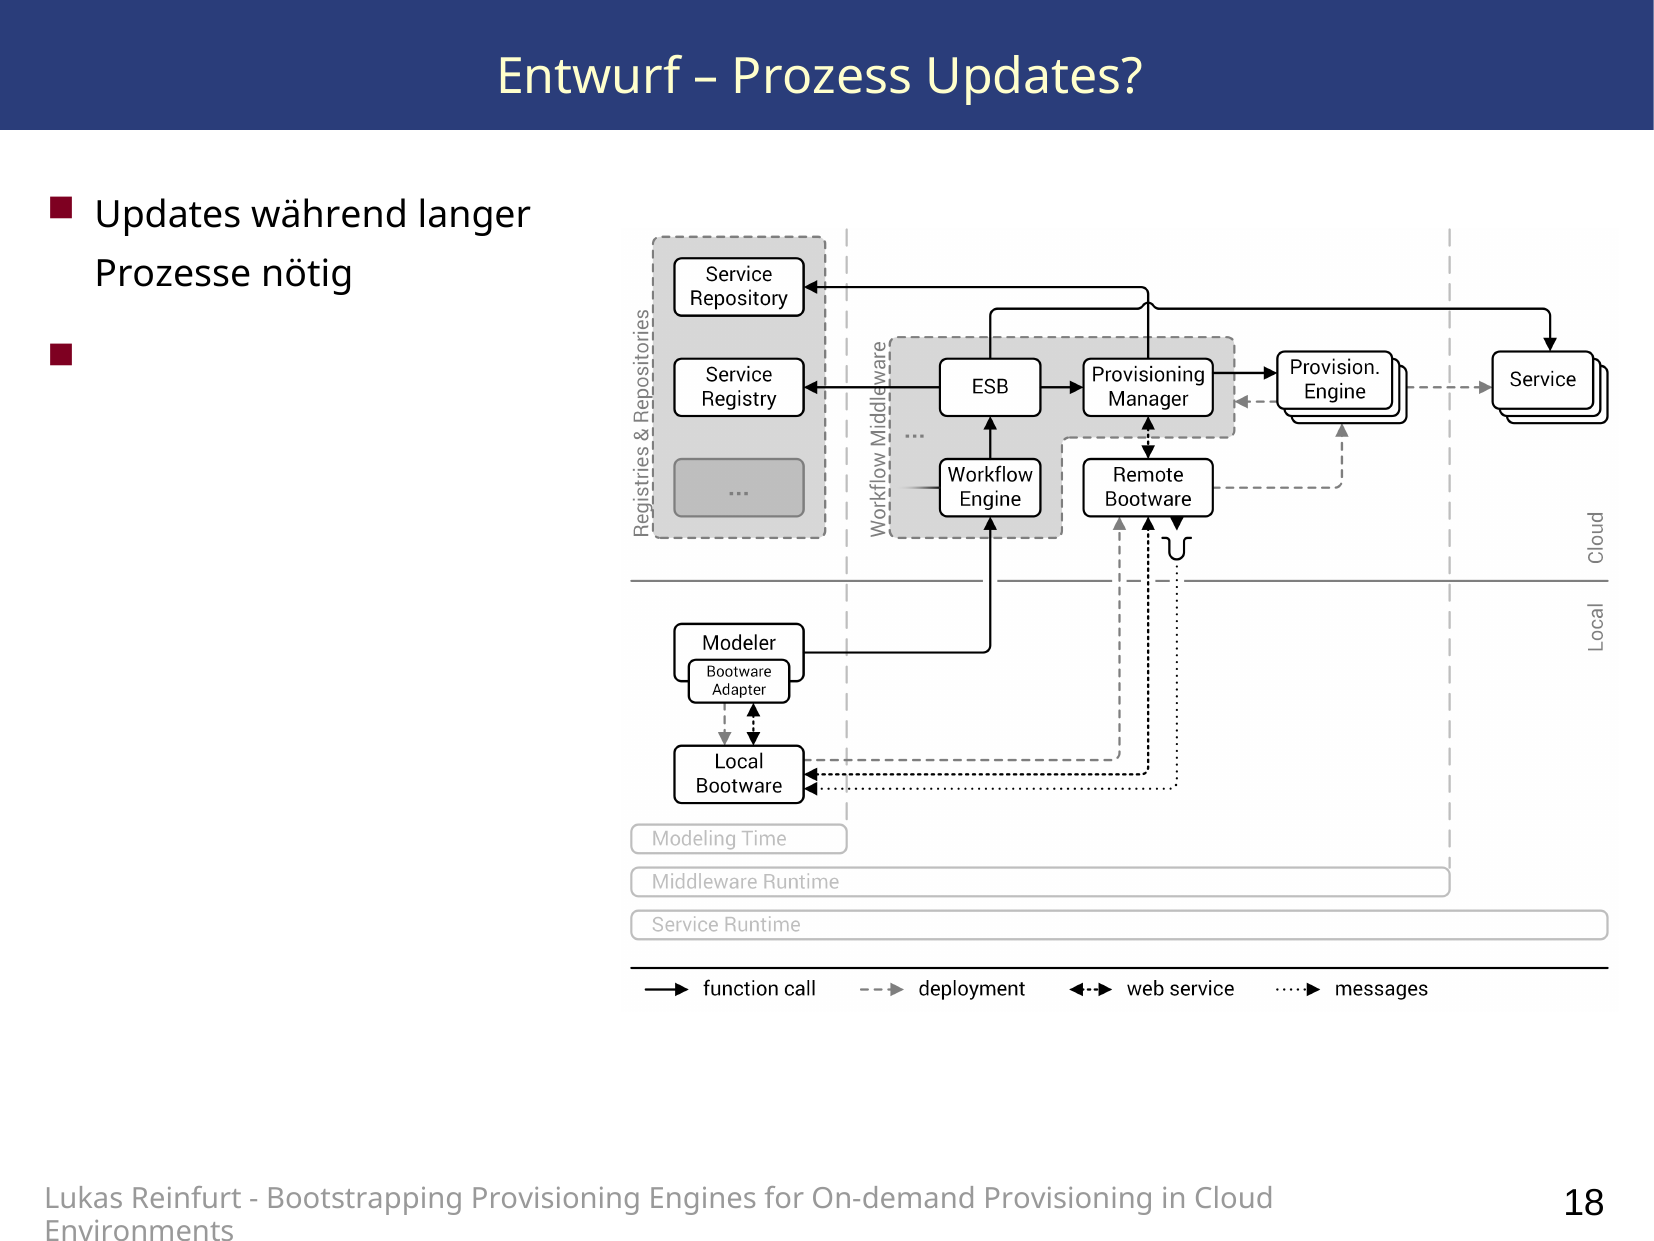

# Entwurf – Prozess Updates?
Updates während langer Prozesse nötig